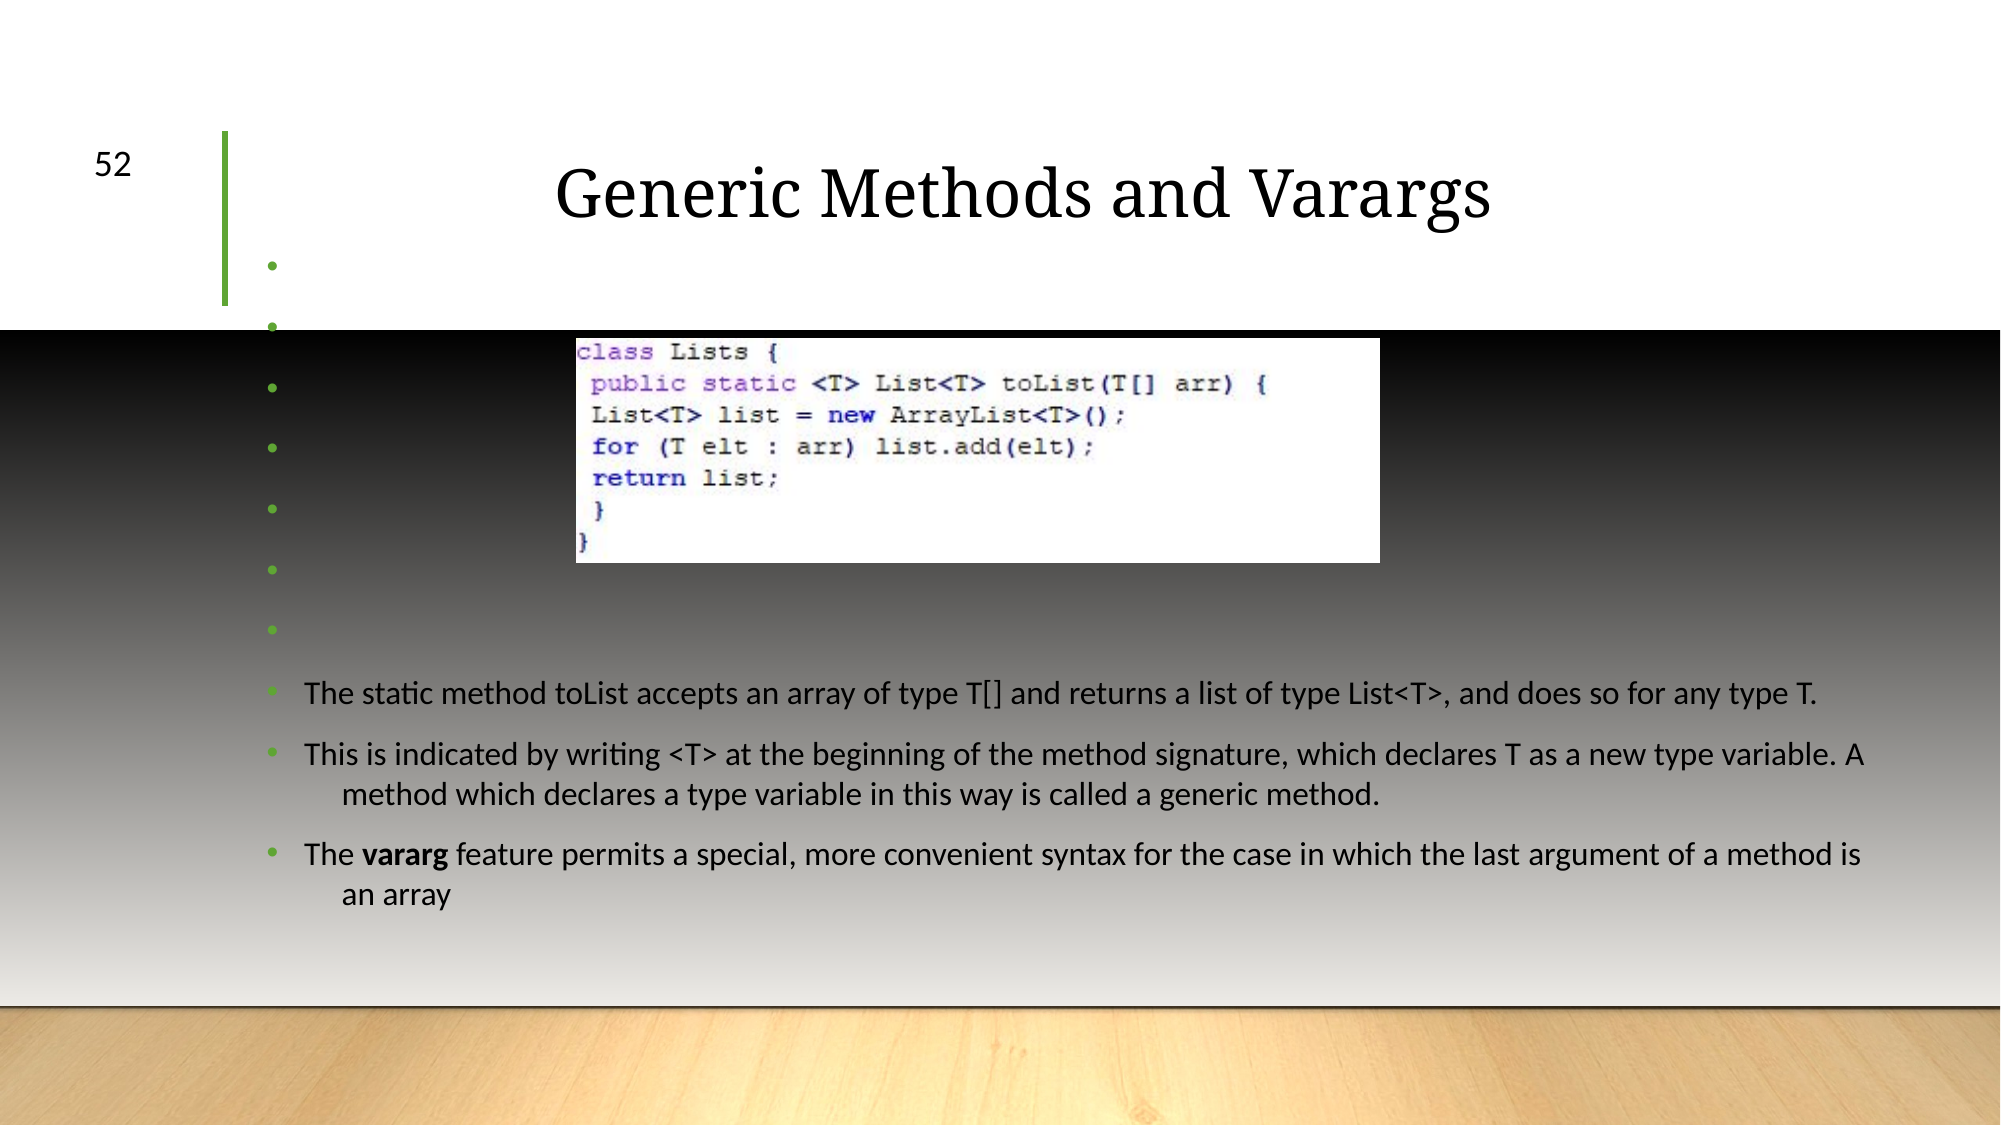

# Generic Methods and Varargs
The static method toList accepts an array of type T[] and returns a list of type List<T>, and does so for any type T.
This is indicated by writing <T> at the beginning of the method signature, which declares T as a new type variable. A method which declares a type variable in this way is called a generic method.
The vararg feature permits a special, more convenient syntax for the case in which the last argument of a method is an array